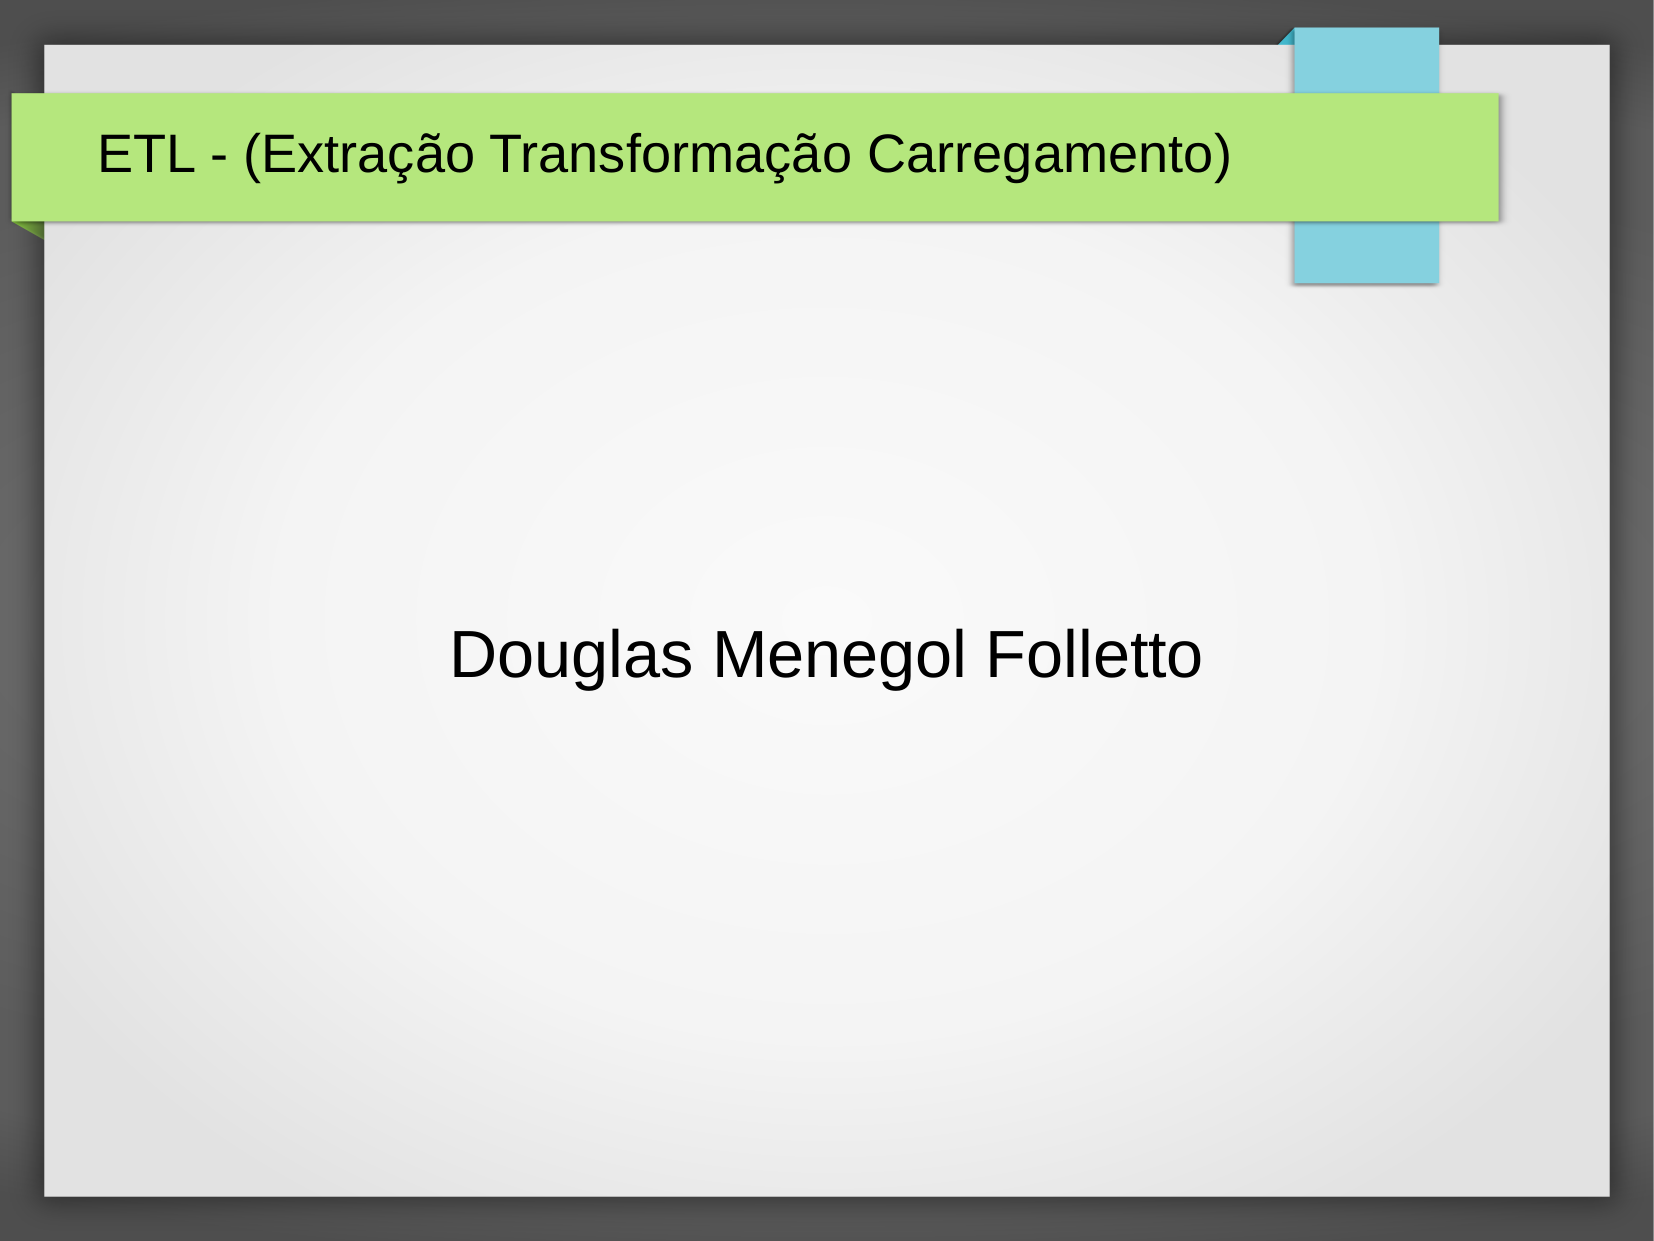

# ETL - (Extração Transformação Carregamento)
Douglas Menegol Folletto